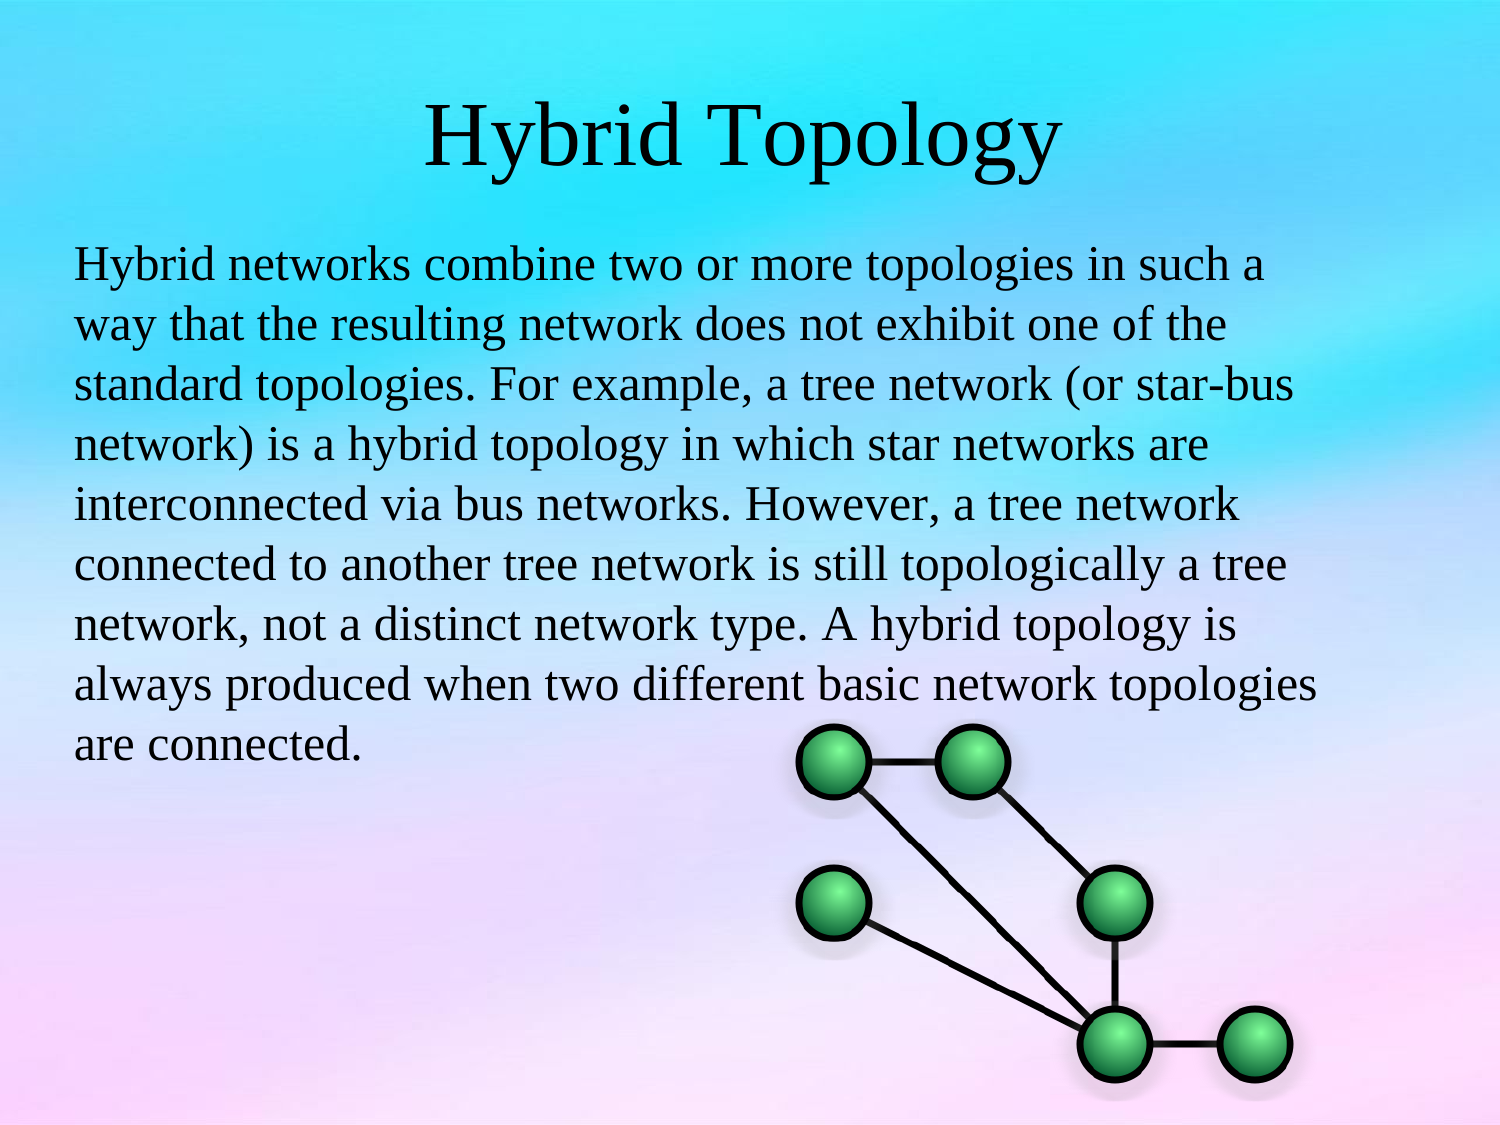

# Hybrid Topology
Hybrid networks combine two or more topologies in such a way that the resulting network does not exhibit one of the standard topologies. For example, a tree network (or star-bus network) is a hybrid topology in which star networks are interconnected via bus networks. However, a tree network connected to another tree network is still topologically a tree network, not a distinct network type. A hybrid topology is always produced when two different basic network topologies are connected.